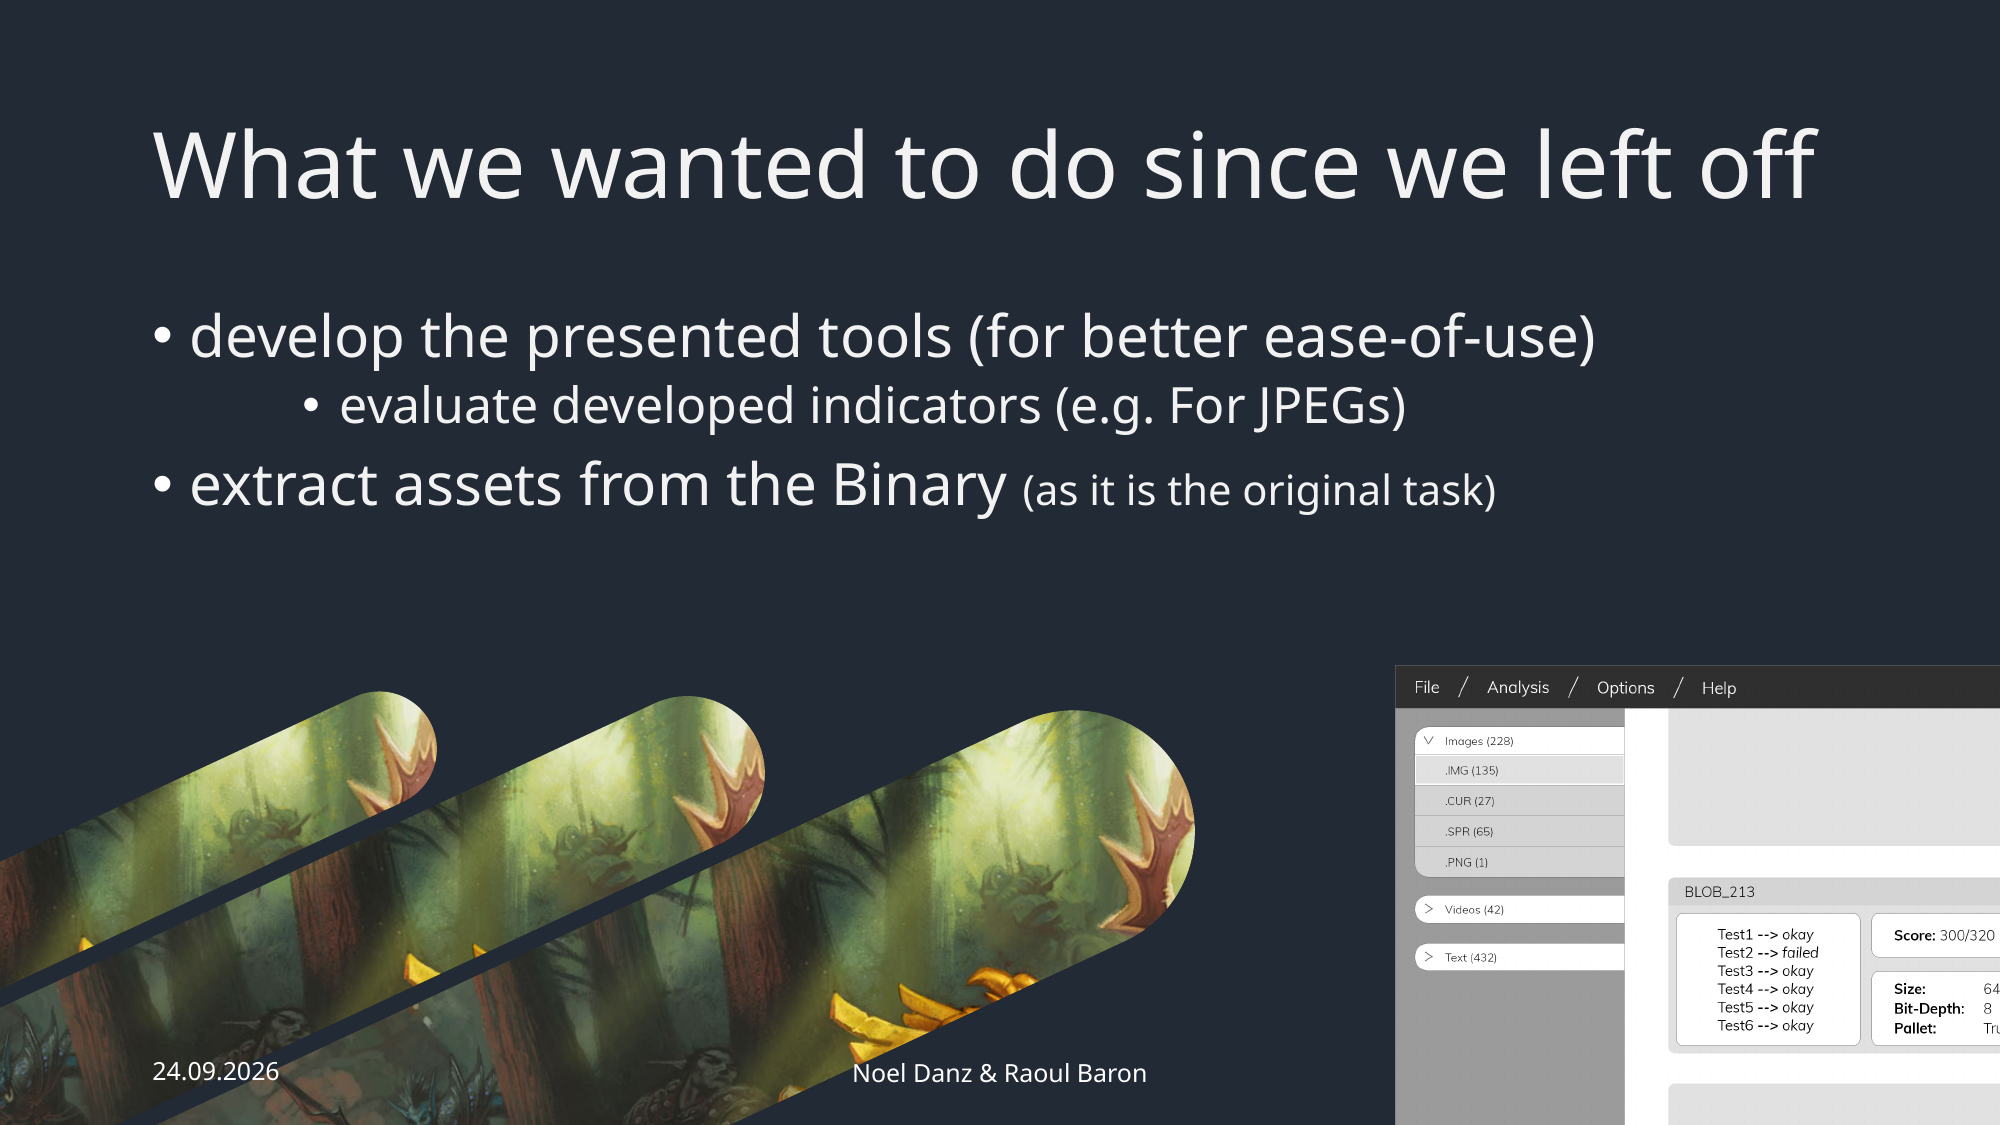

# What we wanted to do since we left off
develop the presented tools (for better ease-of-use)
evaluate developed indicators (e.g. For JPEGs)
extract assets from the Binary (as it is the original task)
Noel Danz & Raoul Baron